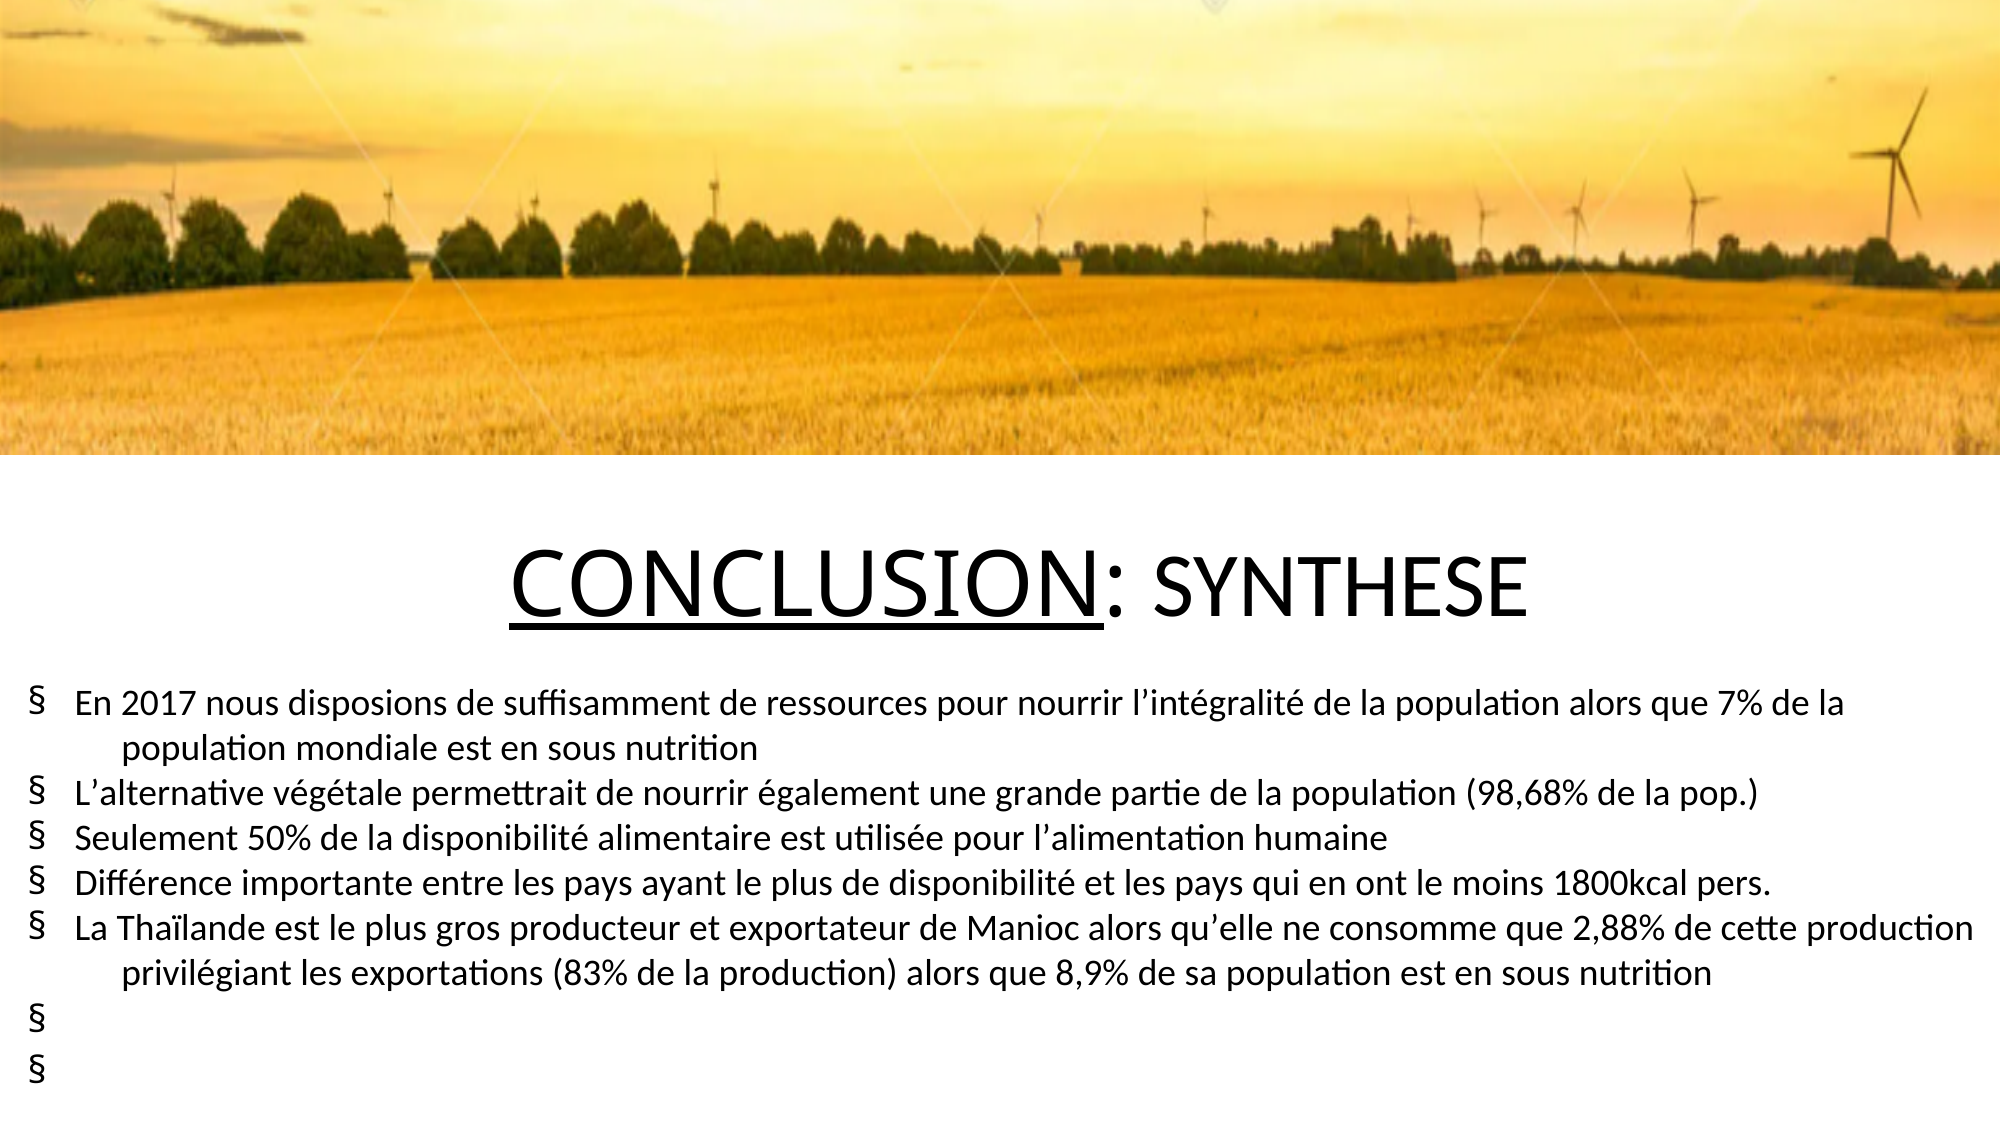

CONCLUSION: SYNTHESE
En 2017 nous disposions de suffisamment de ressources pour nourrir l’intégralité de la population alors que 7% de la population mondiale est en sous nutrition
L’alternative végétale permettrait de nourrir également une grande partie de la population (98,68% de la pop.)
Seulement 50% de la disponibilité alimentaire est utilisée pour l’alimentation humaine
Différence importante entre les pays ayant le plus de disponibilité et les pays qui en ont le moins 1800kcal pers.
La Thaïlande est le plus gros producteur et exportateur de Manioc alors qu’elle ne consomme que 2,88% de cette production privilégiant les exportations (83% de la production) alors que 8,9% de sa population est en sous nutrition